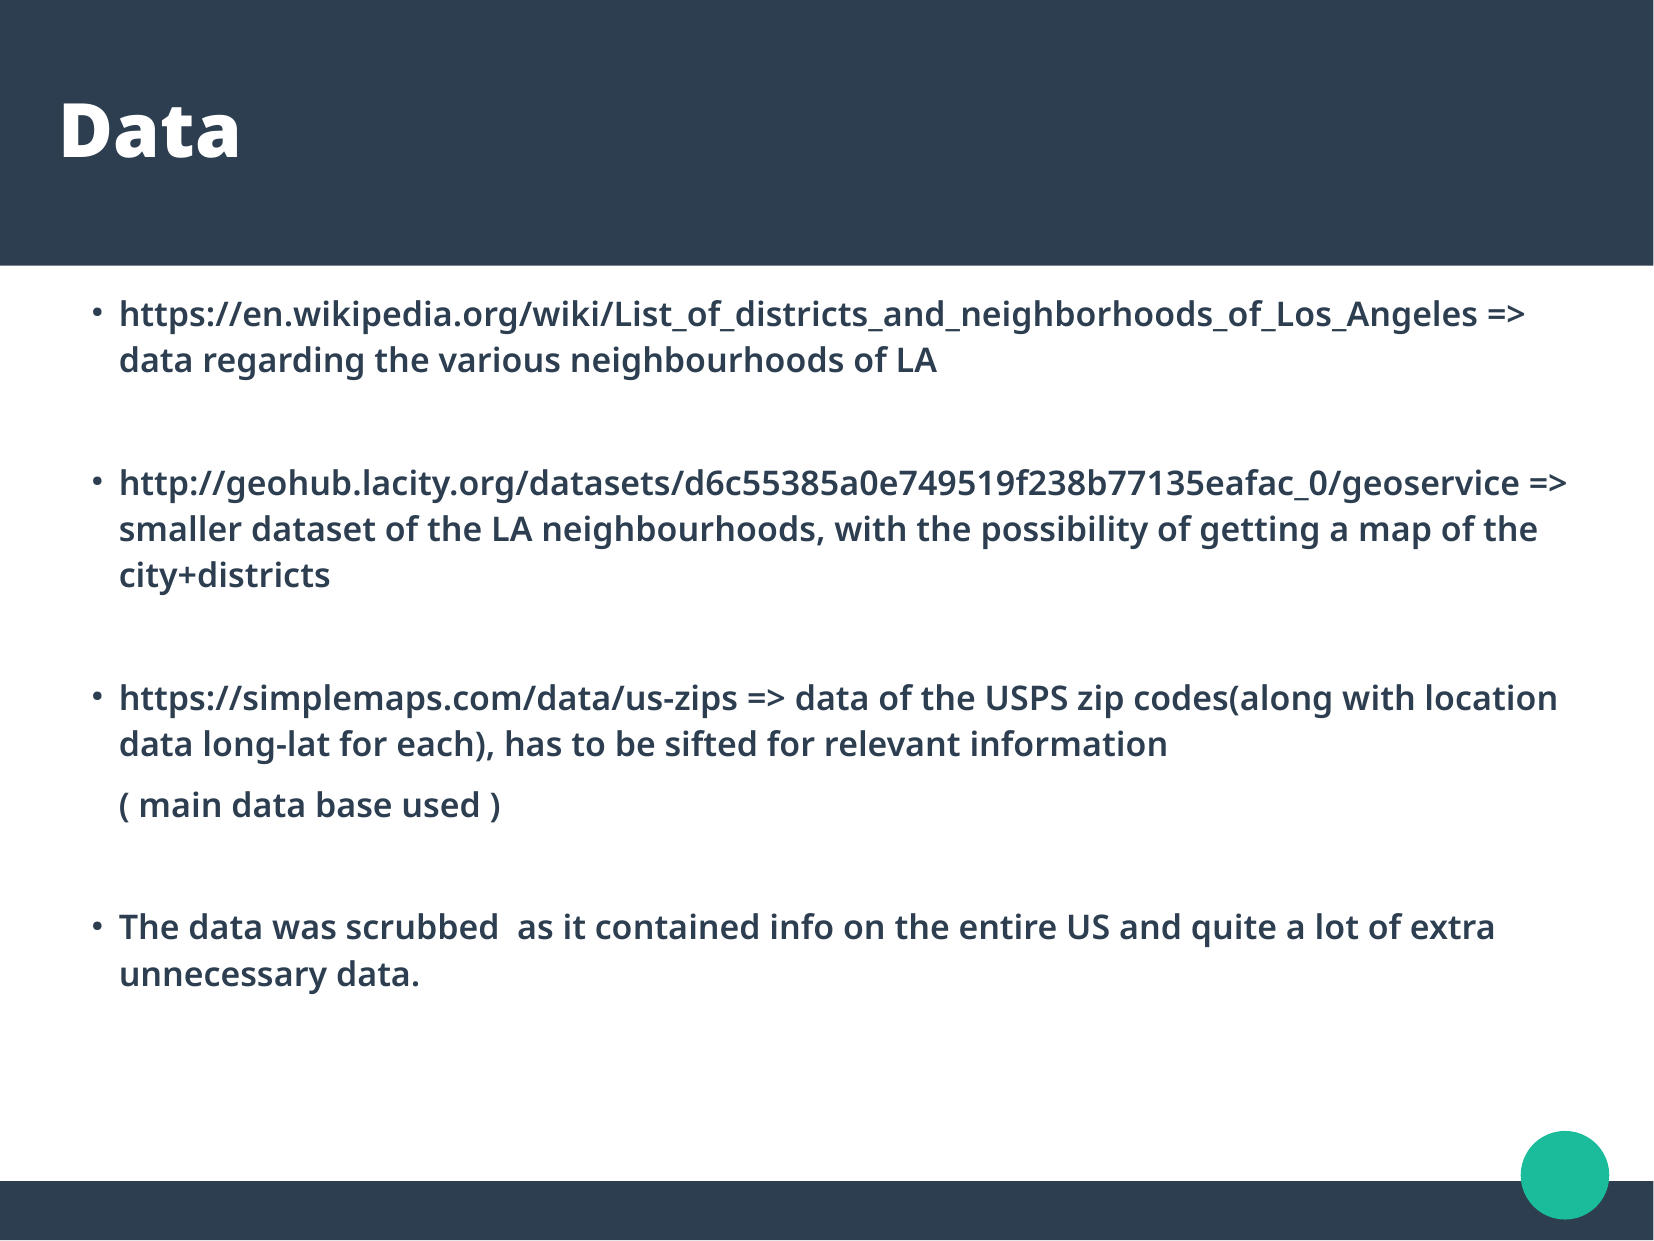

# Data
https://en.wikipedia.org/wiki/List_of_districts_and_neighborhoods_of_Los_Angeles => data regarding the various neighbourhoods of LA
http://geohub.lacity.org/datasets/d6c55385a0e749519f238b77135eafac_0/geoservice => smaller dataset of the LA neighbourhoods, with the possibility of getting a map of the city+districts
https://simplemaps.com/data/us-zips => data of the USPS zip codes(along with location data long-lat for each), has to be sifted for relevant information
( main data base used )
The data was scrubbed as it contained info on the entire US and quite a lot of extra unnecessary data.